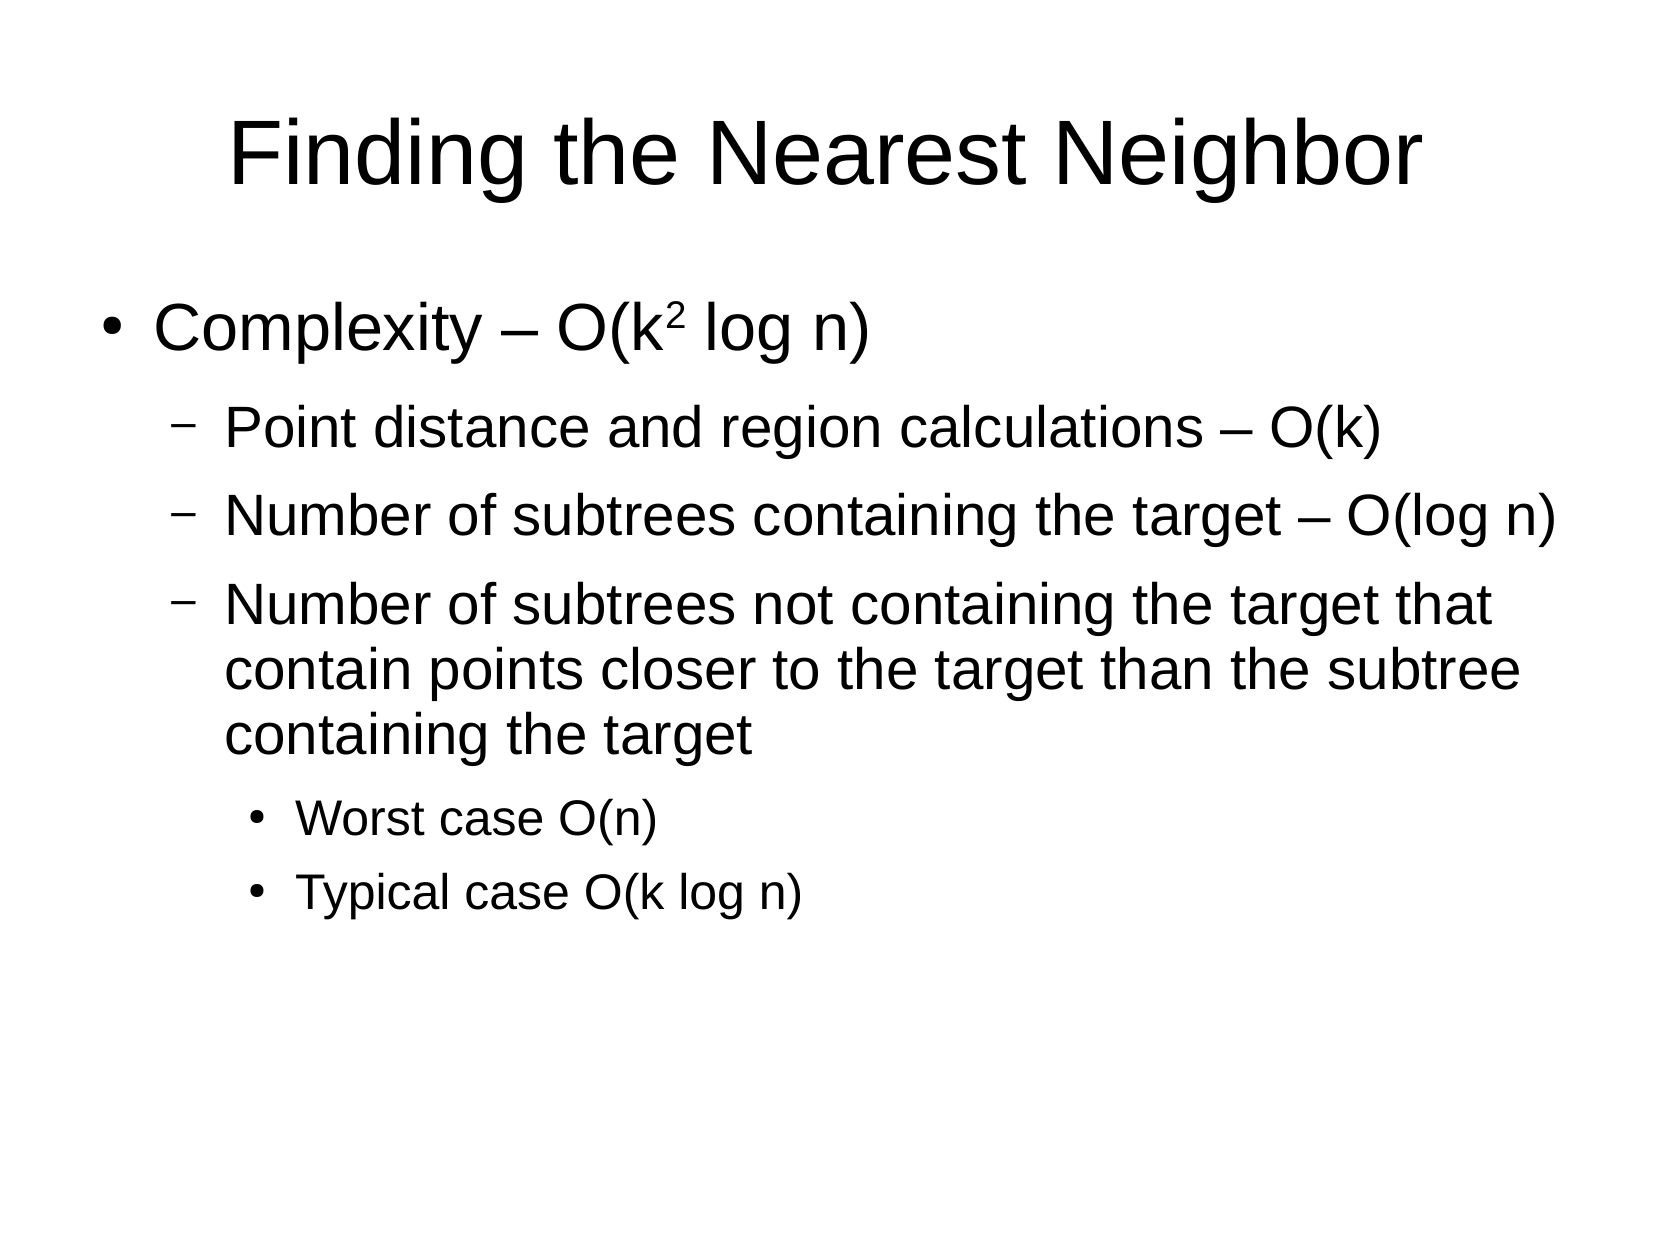

# Finding the Nearest Neighbor
Complexity – O(k2 log n)
Point distance and region calculations – O(k)
Number of subtrees containing the target – O(log n)
Number of subtrees not containing the target that contain points closer to the target than the subtree containing the target
Worst case O(n)
Typical case O(k log n)